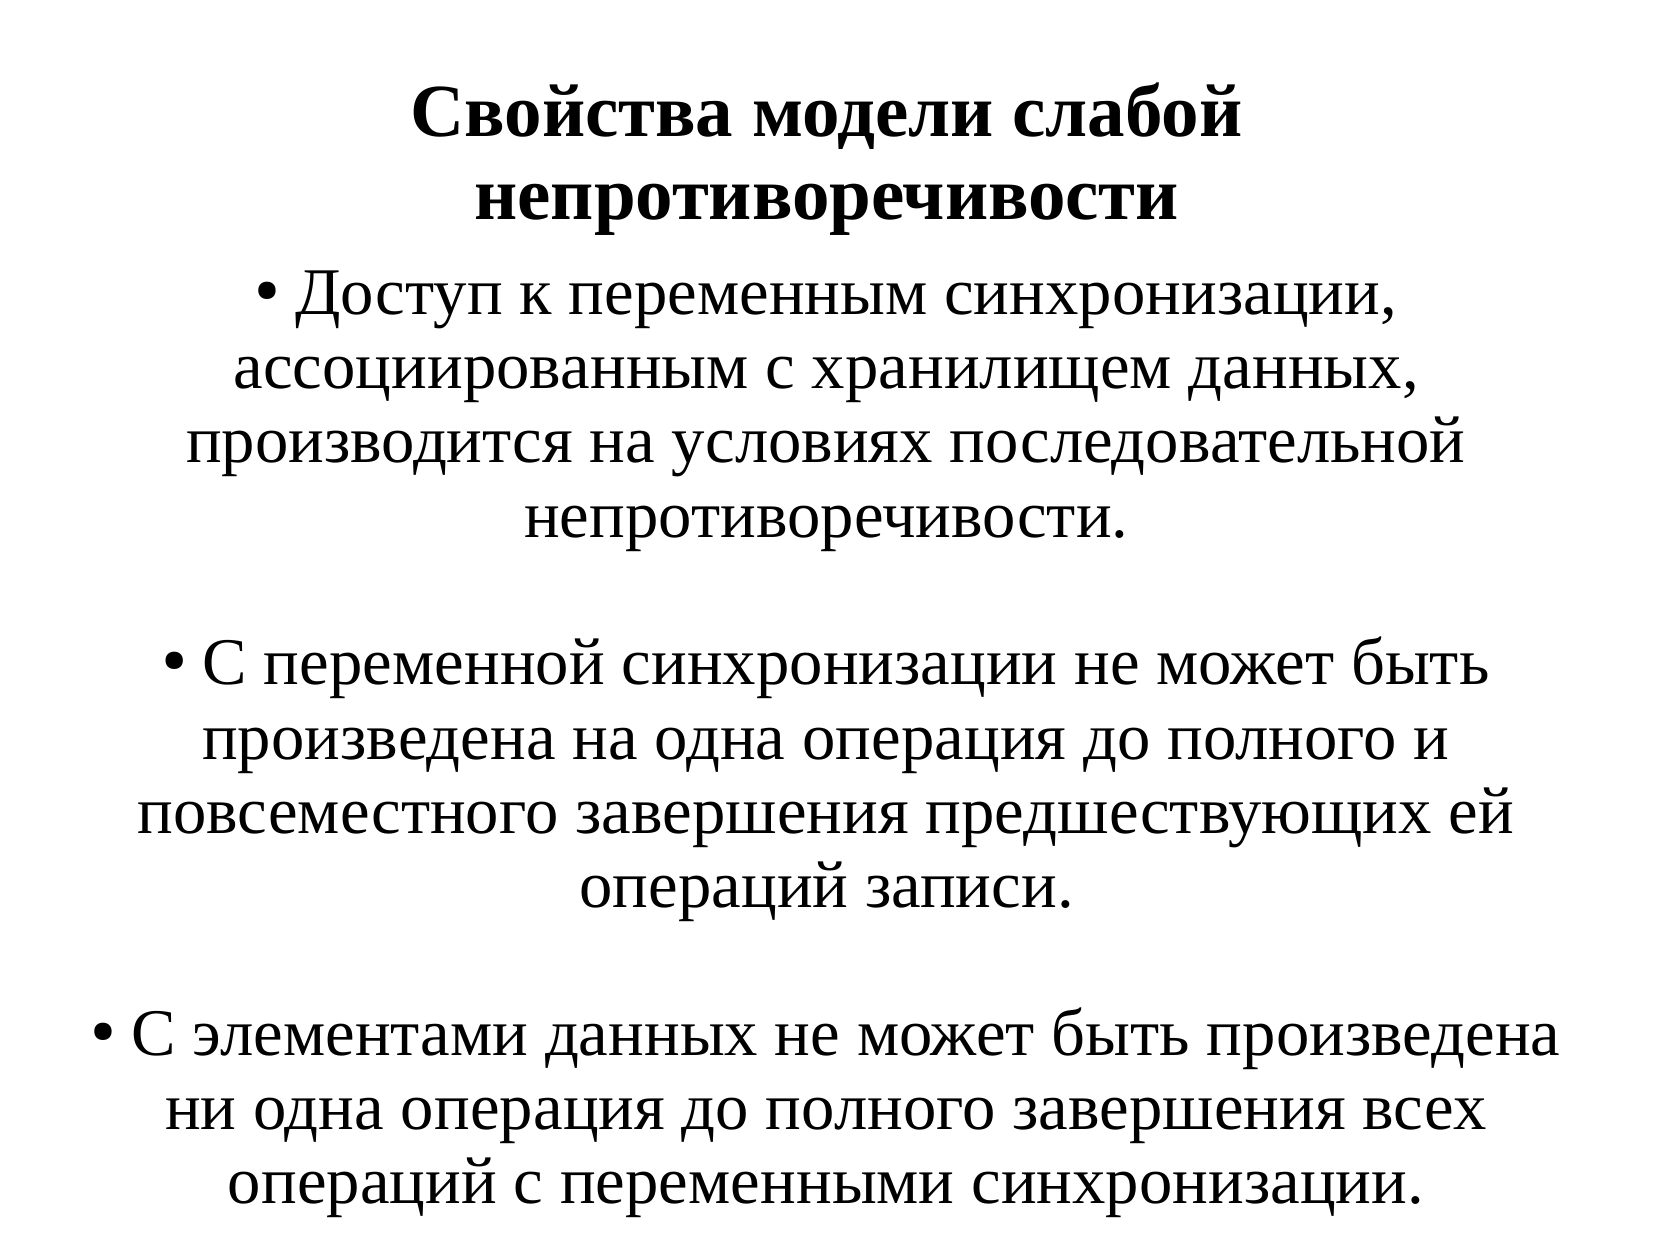

# Свойства модели слабой непротиворечивости
 Доступ к переменным синхронизации, ассоциированным с хранилищем данных, производится на условиях последовательной непротиворечивости.
 С переменной синхронизации не может быть произведена на одна операция до полного и повсеместного завершения предшествующих ей операций записи.
 С элементами данных не может быть произведена ни одна операция до полного завершения всех операций с переменными синхронизации.